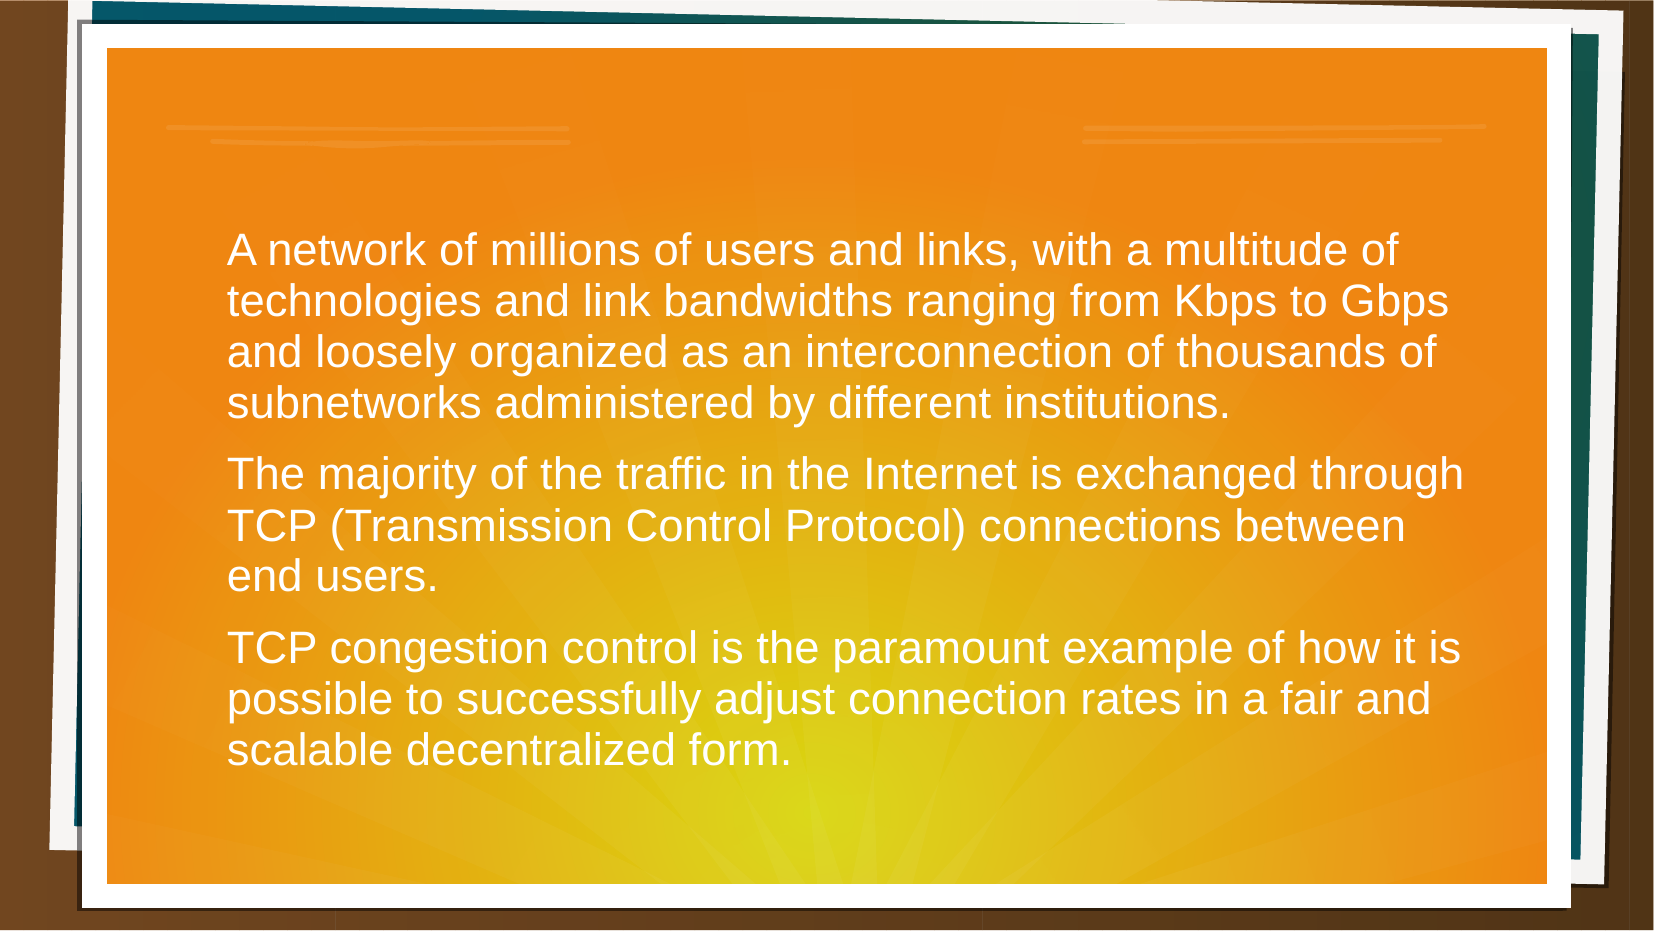

#
A network of millions of users and links, with a multitude of technologies and link bandwidths ranging from Kbps to Gbps and loosely organized as an interconnection of thousands of subnetworks administered by different institutions.
The majority of the traffic in the Internet is exchanged through TCP (Transmission Control Protocol) connections between end users.
TCP congestion control is the paramount example of how it is possible to successfully adjust connection rates in a fair and scalable decentralized form.